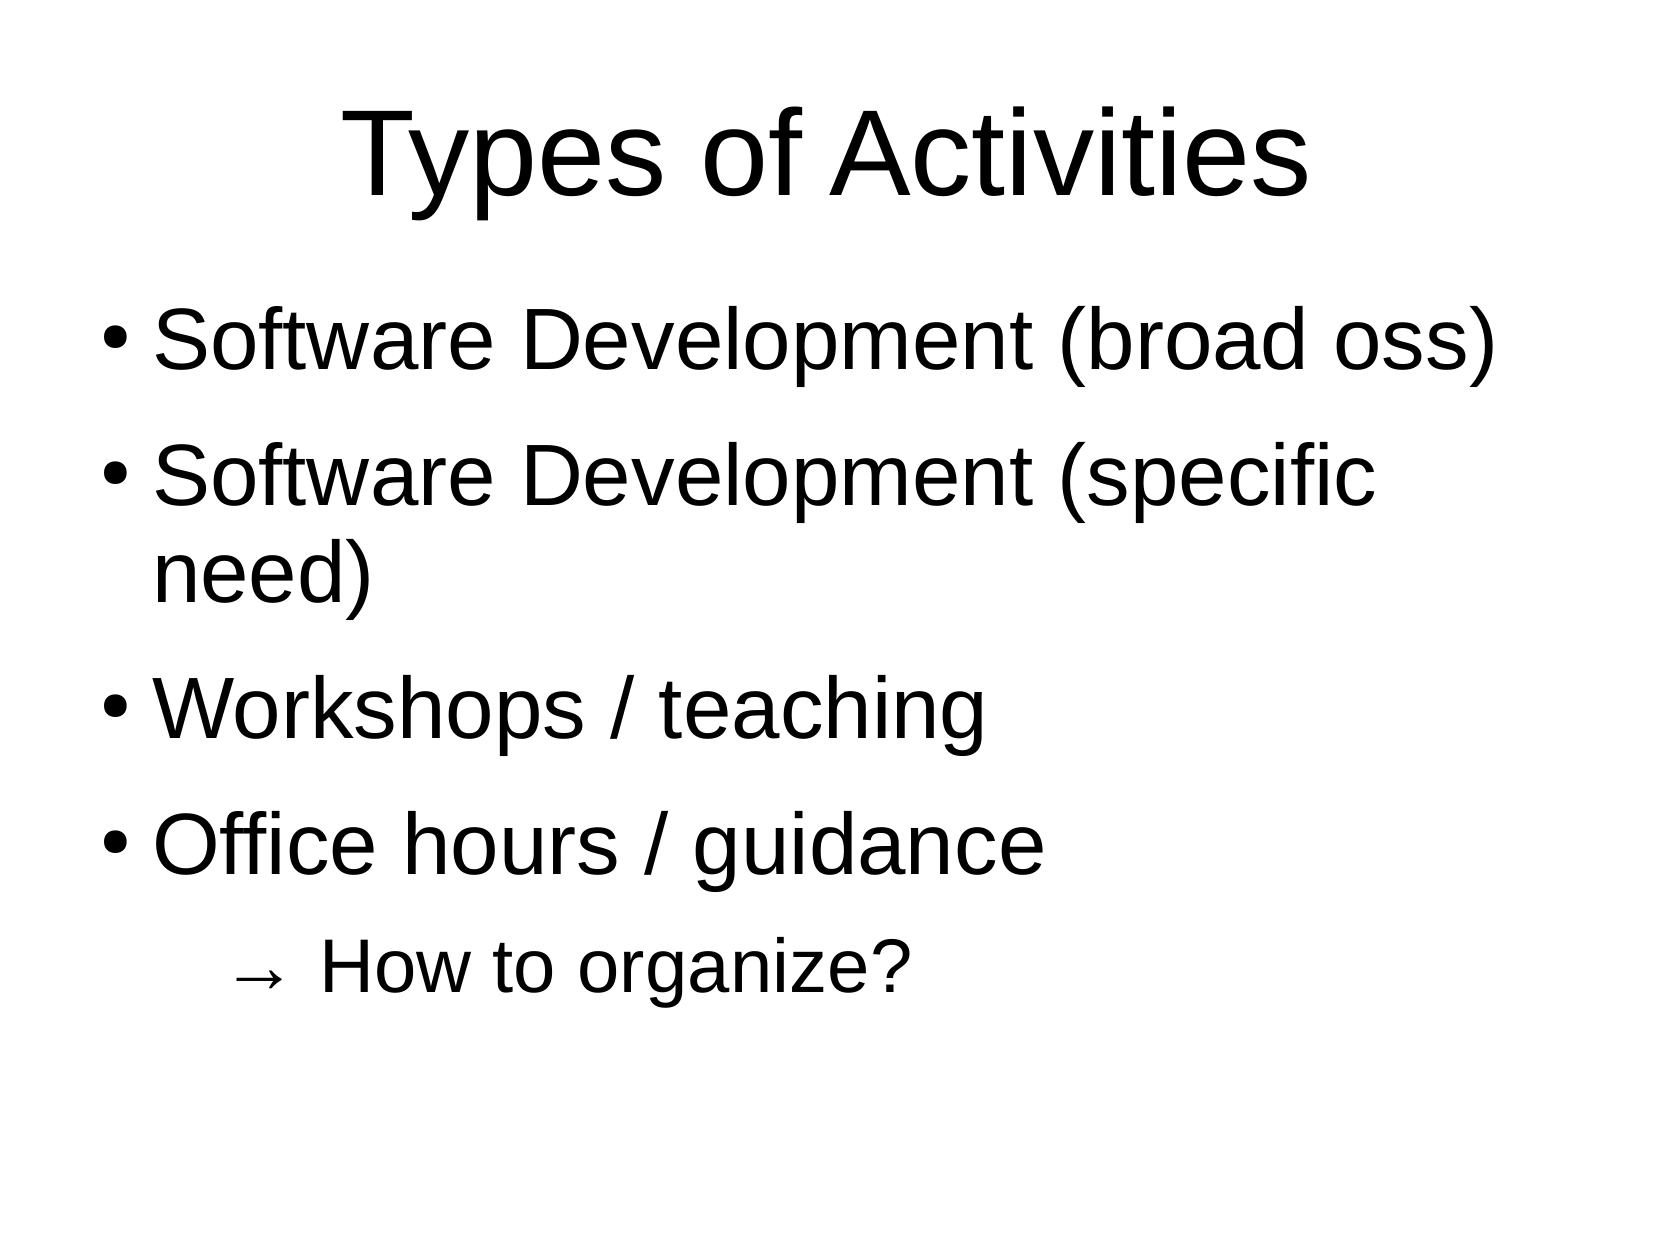

# Types of Activities
Software Development (broad oss)
Software Development (specific need)
Workshops / teaching
Office hours / guidance
→ How to organize?